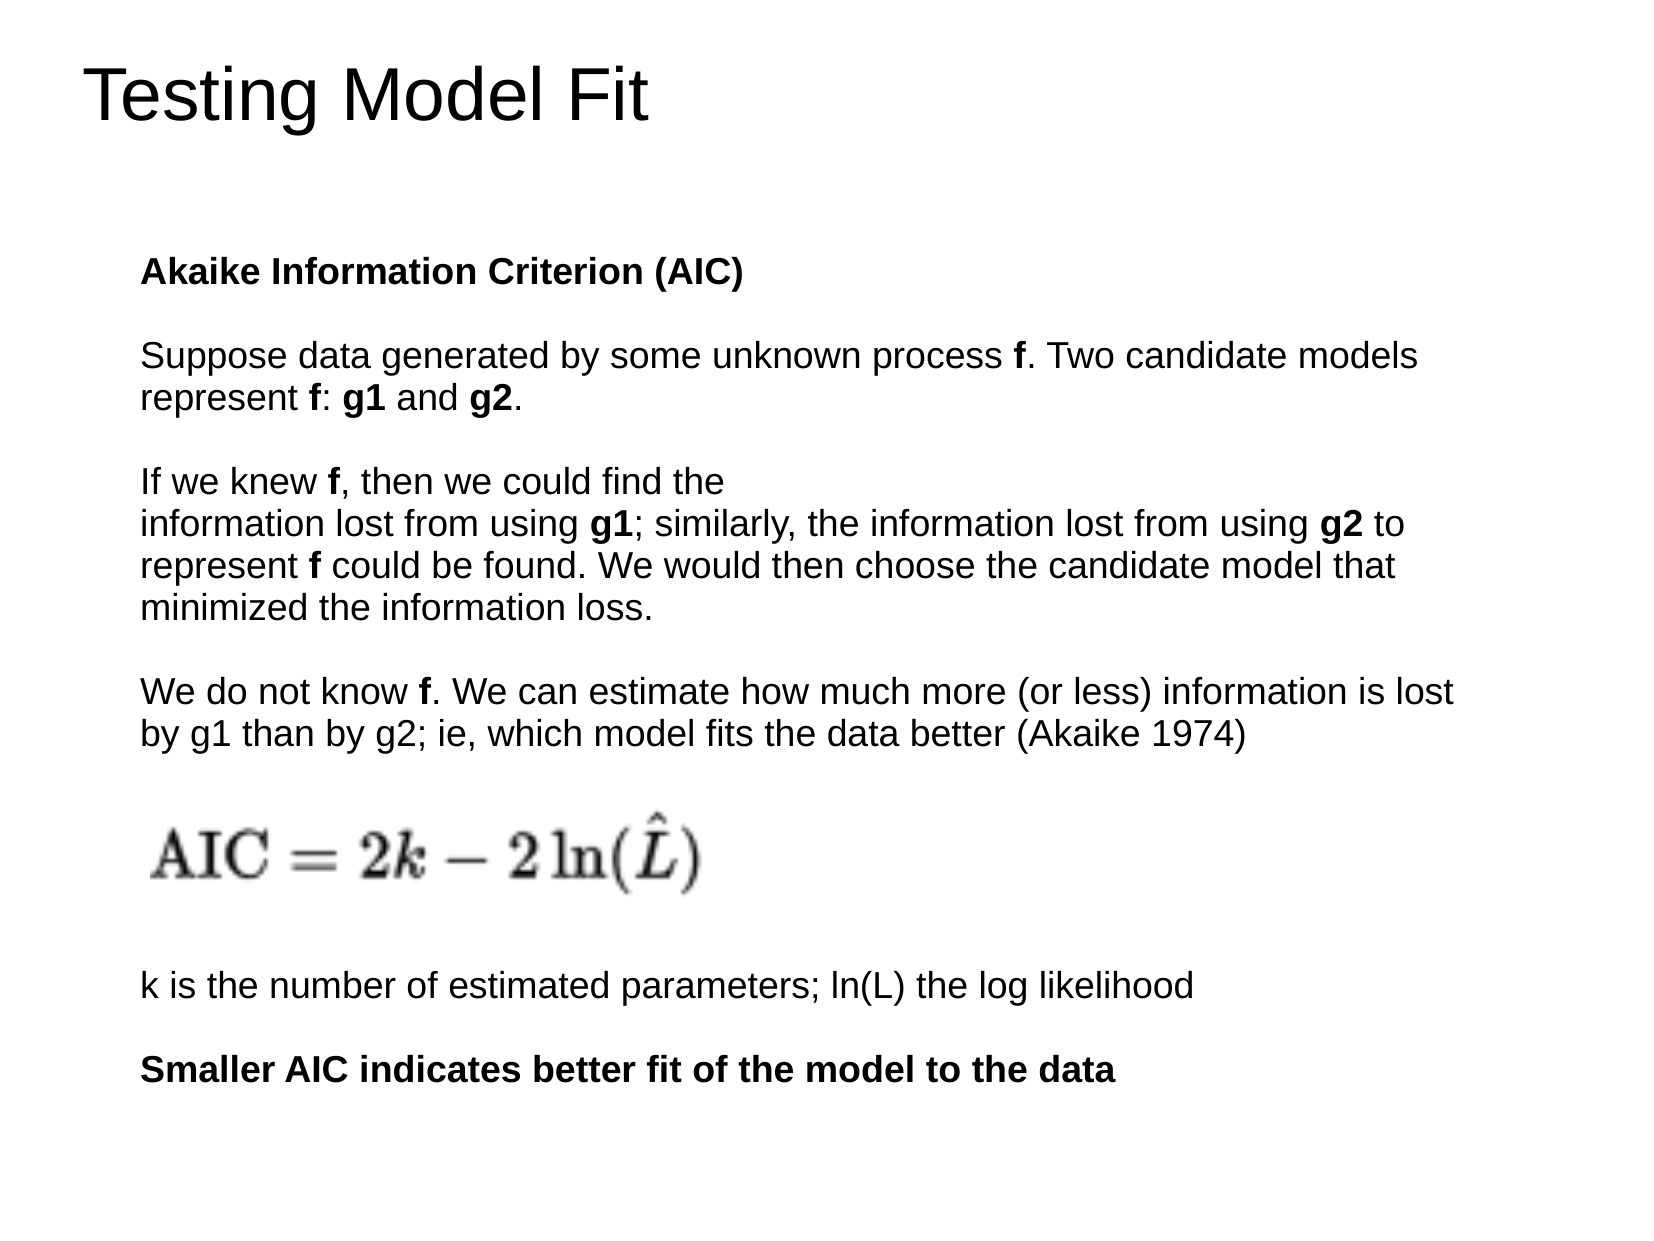

Testing Model Fit
Akaike Information Criterion (AIC)
Suppose data generated by some unknown process f. Two candidate models
represent f: g1 and g2.
If we knew f, then we could find the
information lost from using g1; similarly, the information lost from using g2 to
represent f could be found. We would then choose the candidate model that
minimized the information loss.
We do not know f. We can estimate how much more (or less) information is lost
by g1 than by g2; ie, which model fits the data better (Akaike 1974)
k is the number of estimated parameters; ln(L) the log likelihood
Smaller AIC indicates better fit of the model to the data